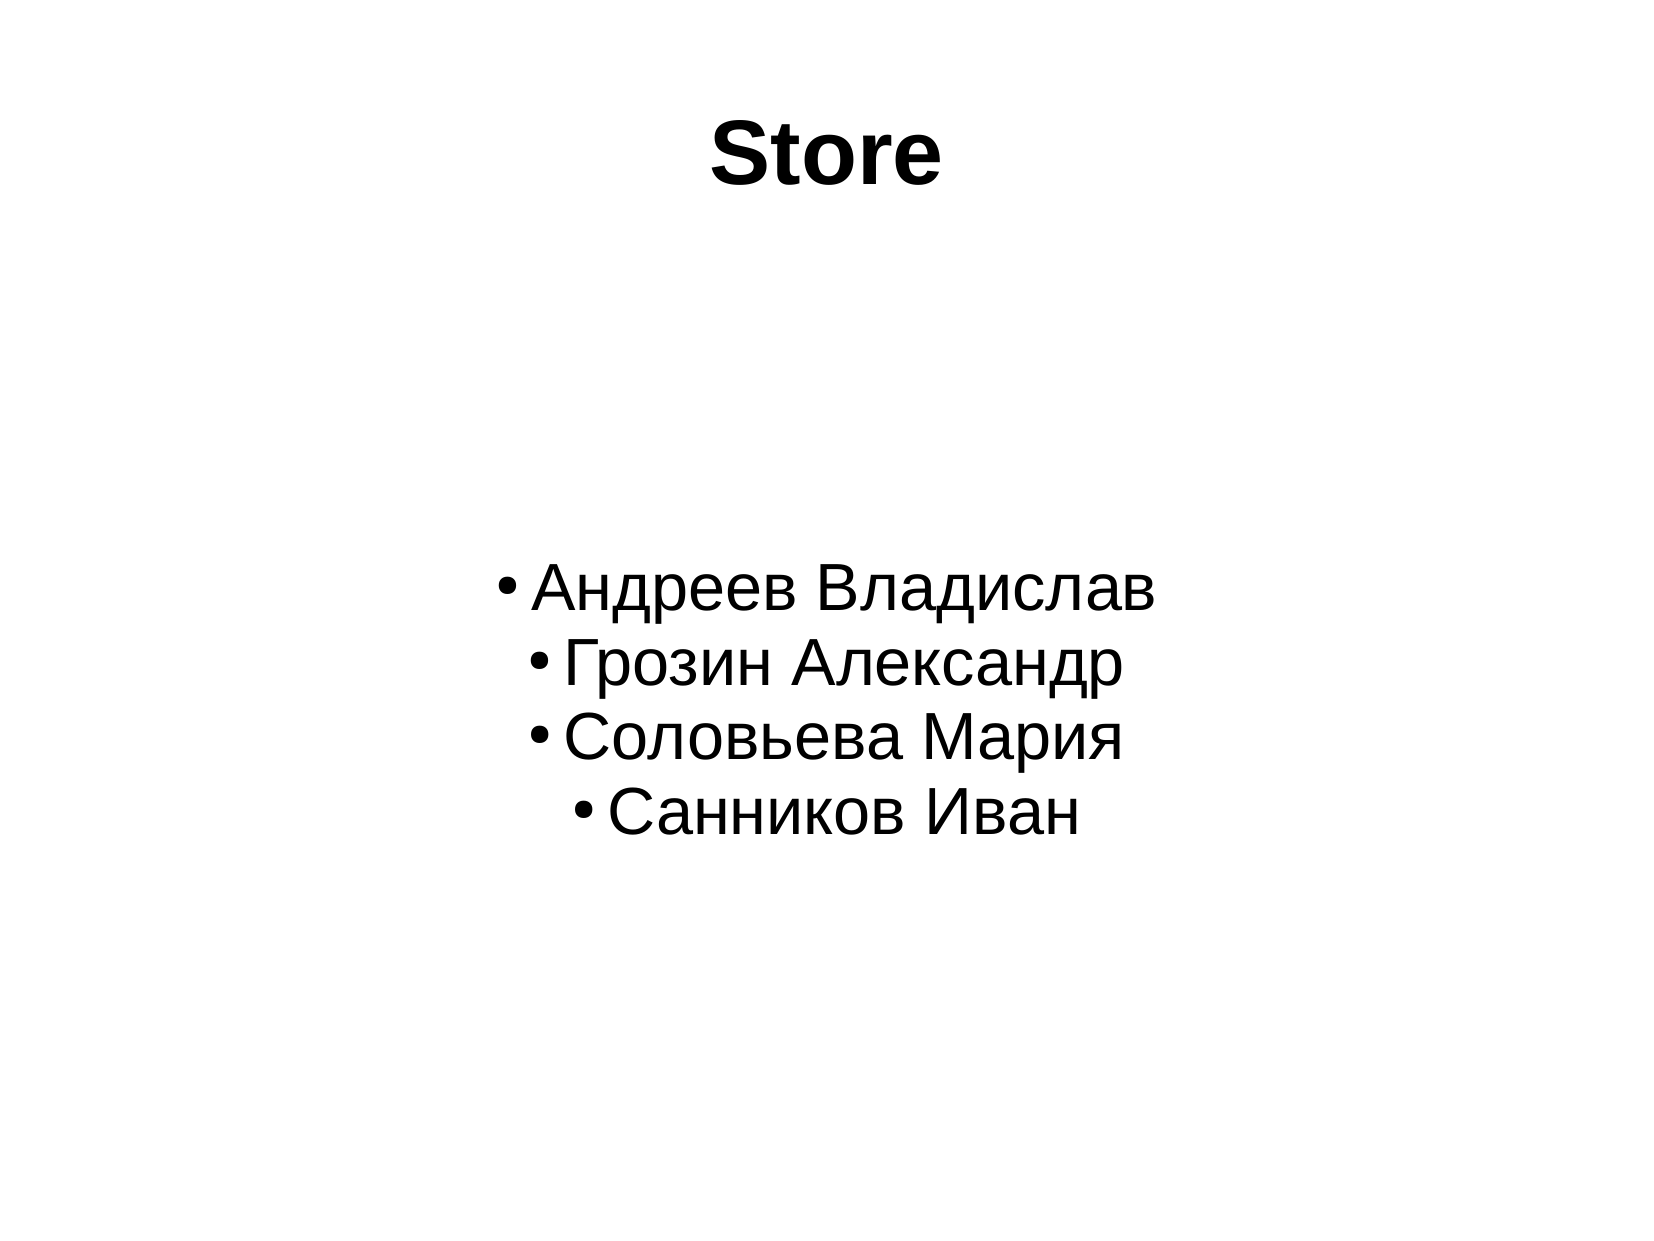

# Store
Андреев Владислав
Грозин Александр
Соловьева Мария
Санников Иван